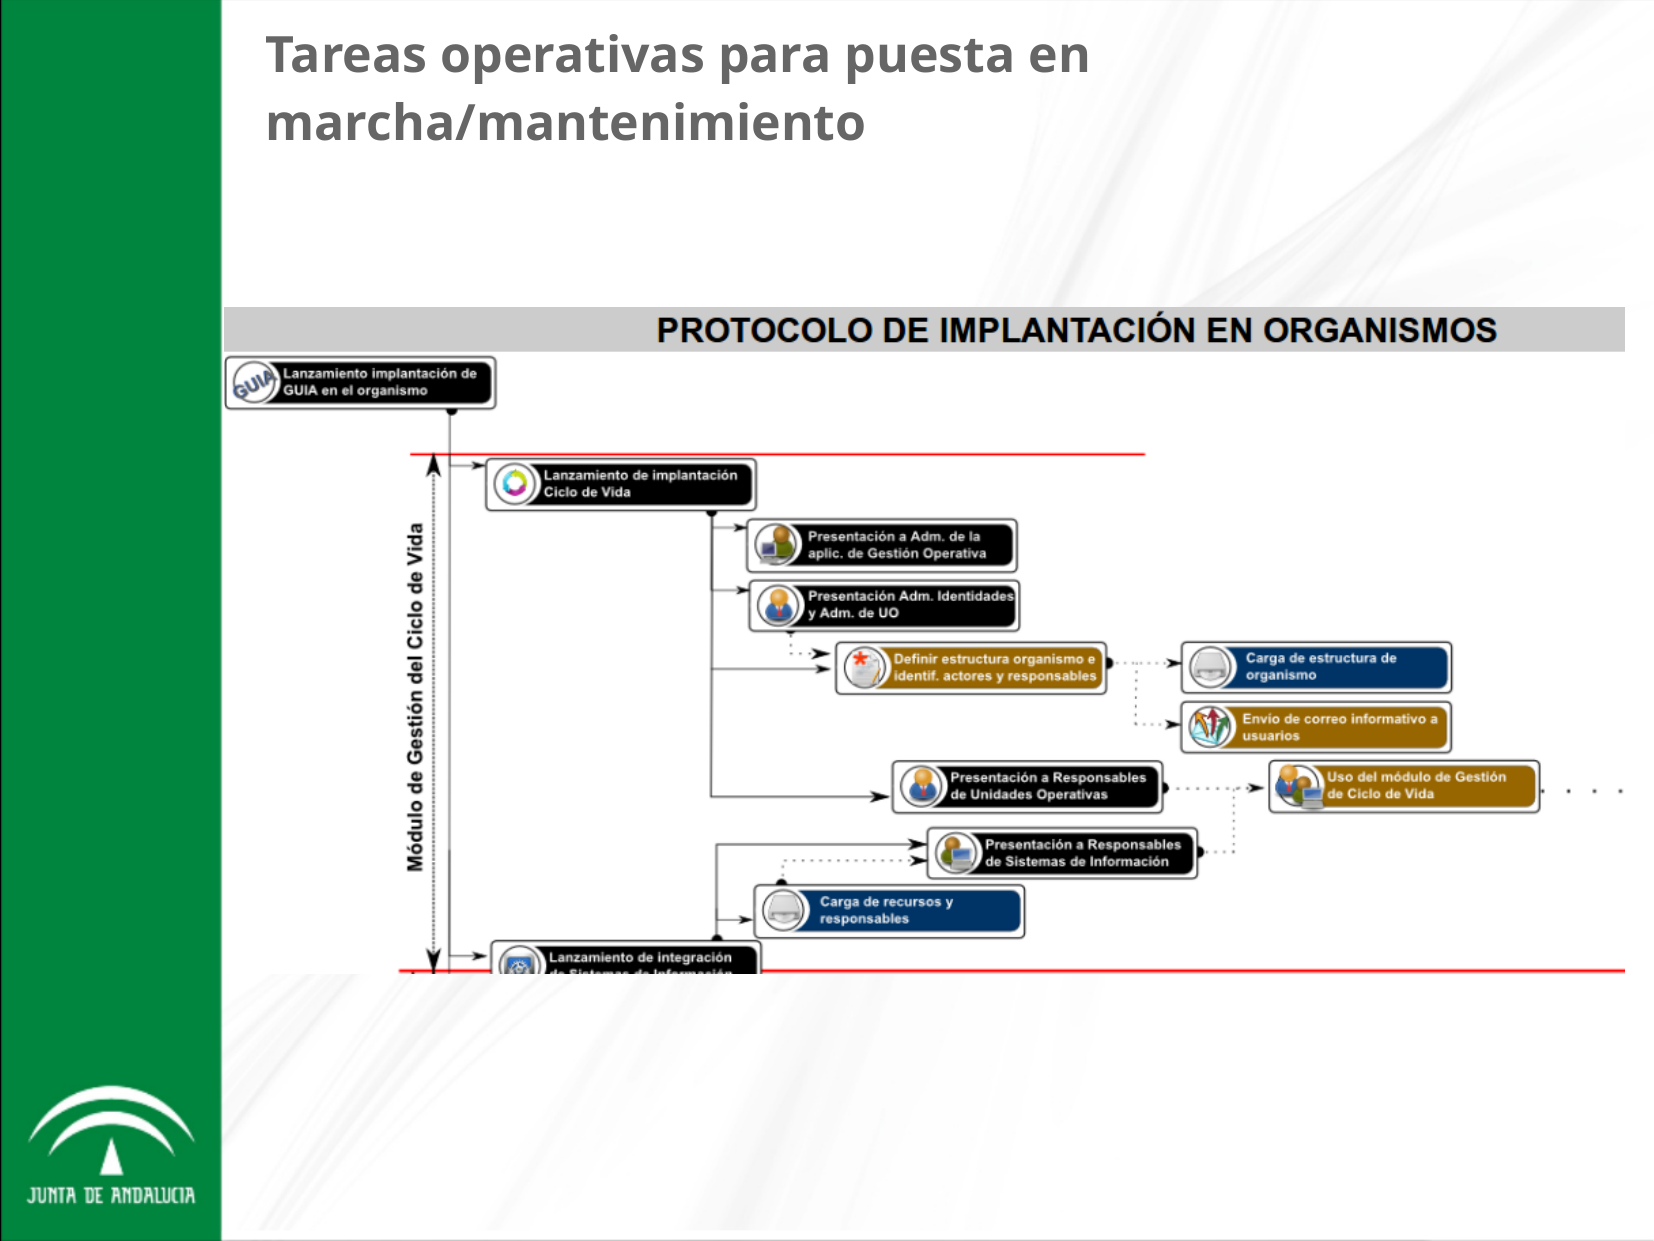

# Tareas operativas para puesta en marcha/mantenimiento